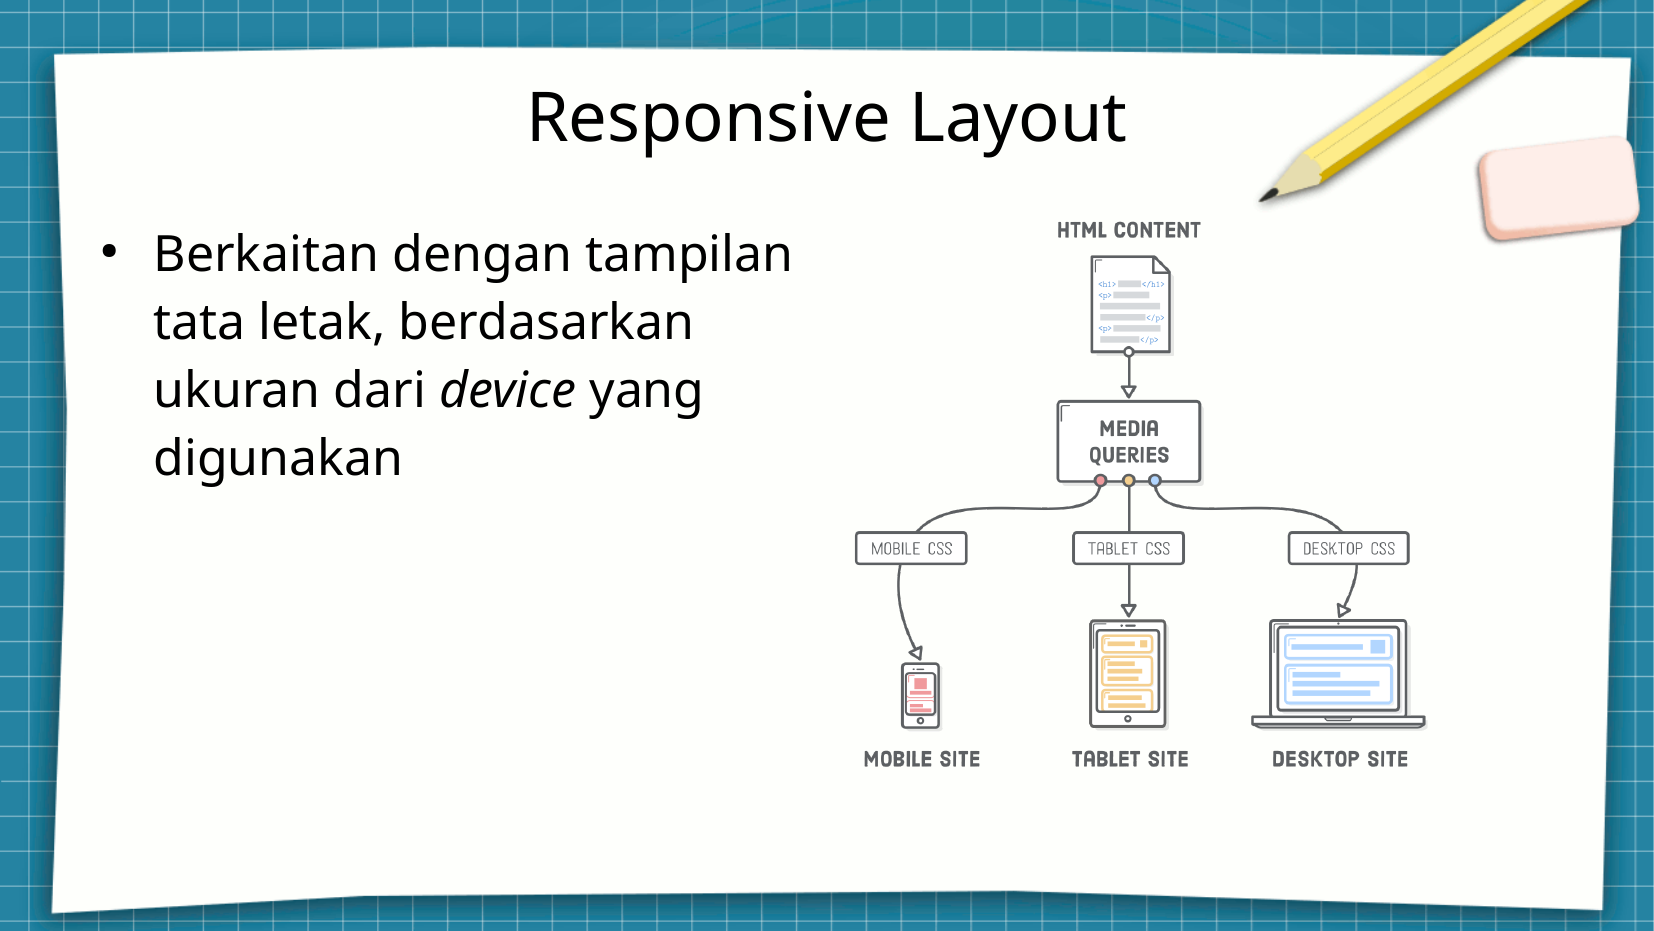

# Responsive Layout
Berkaitan dengan tampilan tata letak, berdasarkan ukuran dari device yang digunakan